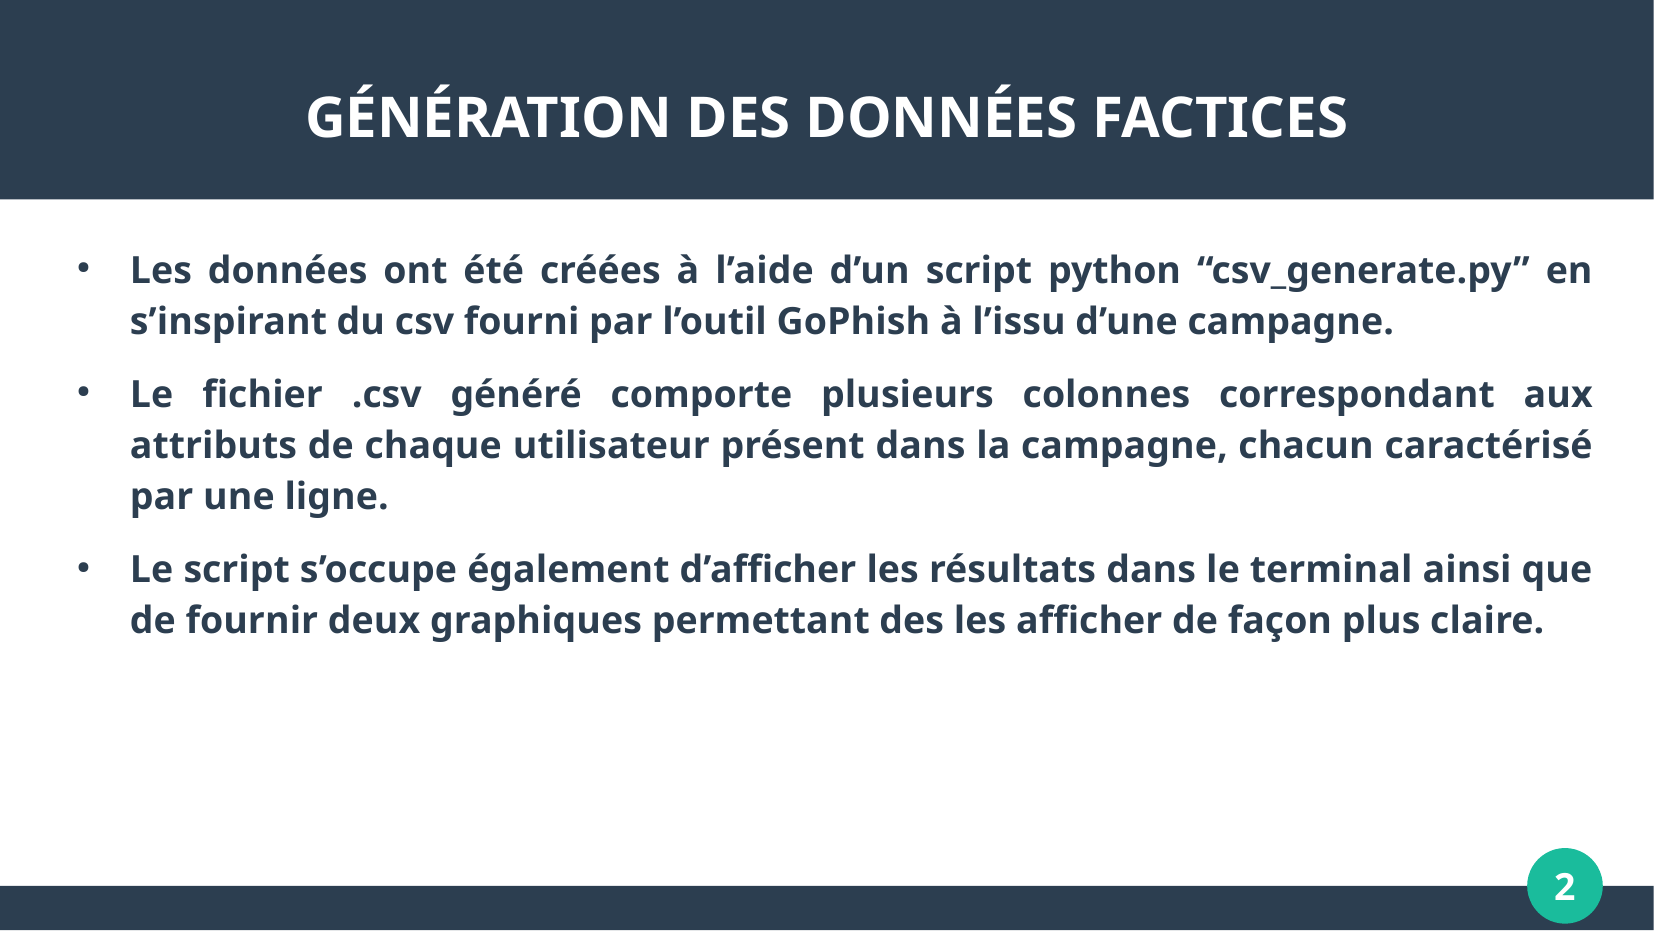

# GÉNÉRATION DES DONNÉES FACTICES
Les données ont été créées à l’aide d’un script python “csv_generate.py” en s’inspirant du csv fourni par l’outil GoPhish à l’issu d’une campagne.
Le fichier .csv généré comporte plusieurs colonnes correspondant aux attributs de chaque utilisateur présent dans la campagne, chacun caractérisé par une ligne.
Le script s’occupe également d’afficher les résultats dans le terminal ainsi que de fournir deux graphiques permettant des les afficher de façon plus claire.